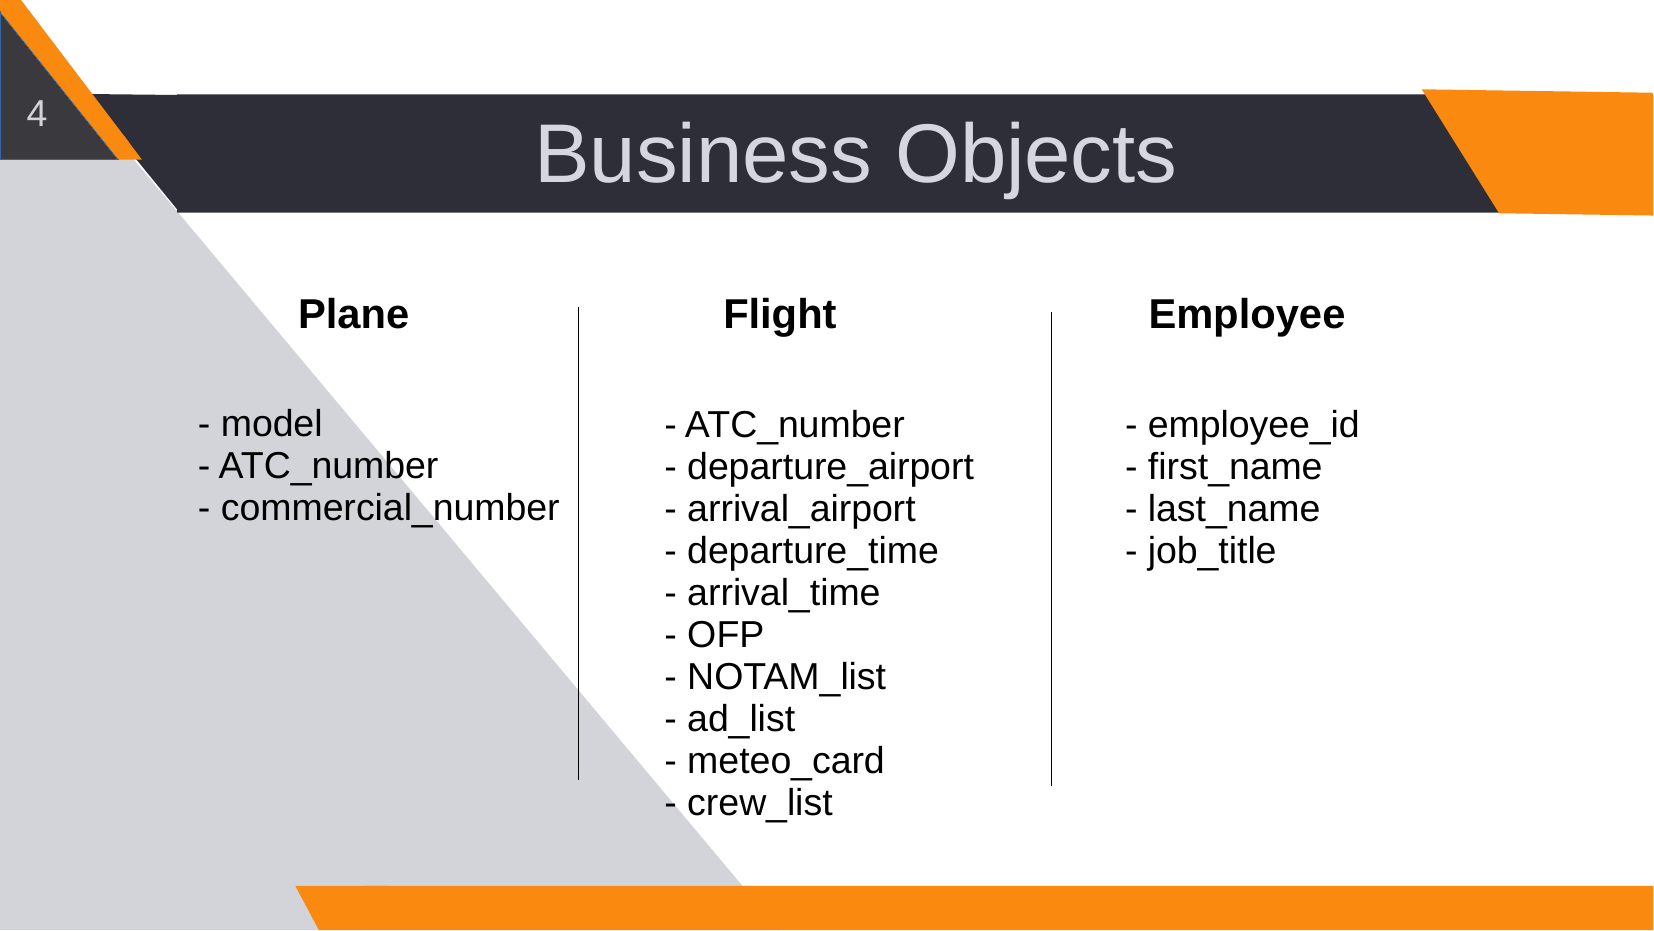

4
2
Business Objects
Flight
Employee
Plane
- ATC_number
- departure_airport
- arrival_airport
- departure_time
- arrival_time
- OFP
- NOTAM_list
- ad_list
- meteo_card
- crew_list
- employee_id
- first_name
- last_name
- job_title
- model
- ATC_number
- commercial_number